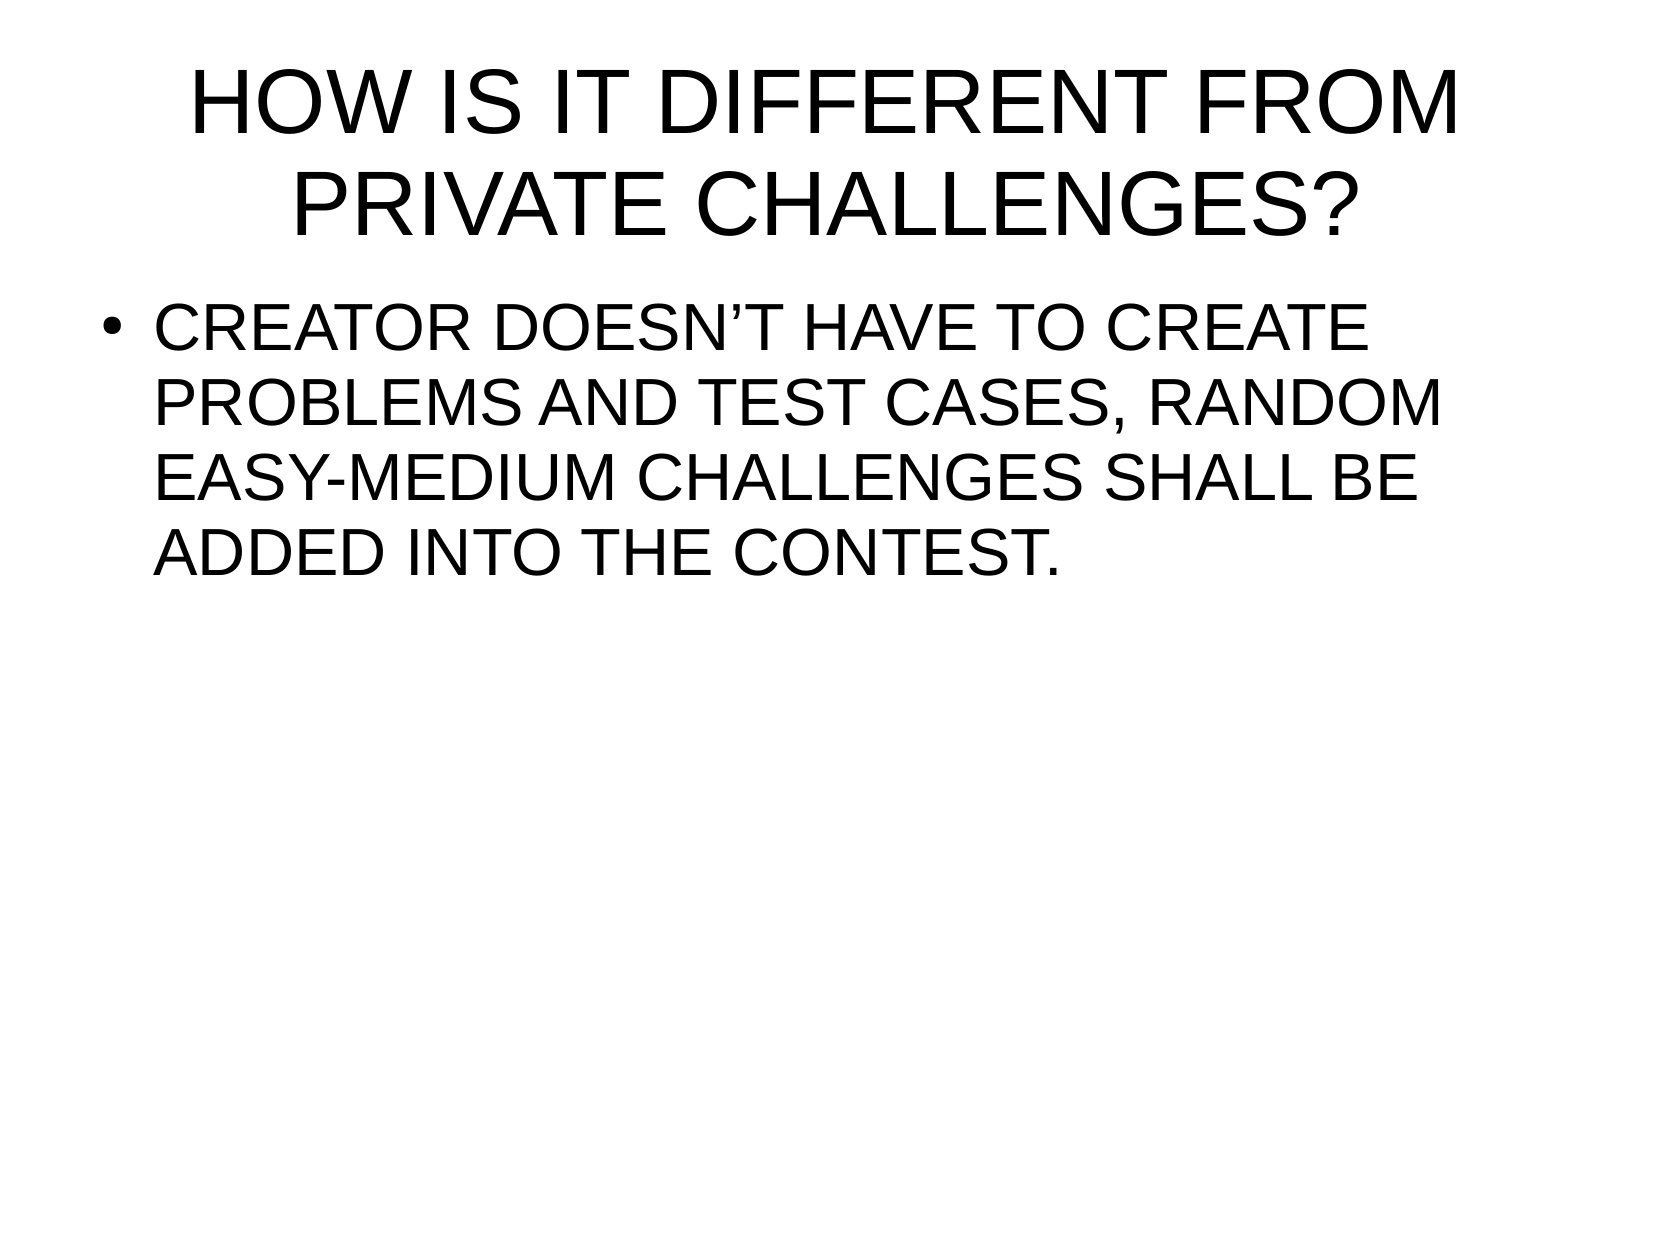

# HOW IS IT DIFFERENT FROM PRIVATE CHALLENGES?
CREATOR DOESN’T HAVE TO CREATE PROBLEMS AND TEST CASES, RANDOM EASY-MEDIUM CHALLENGES SHALL BE ADDED INTO THE CONTEST.